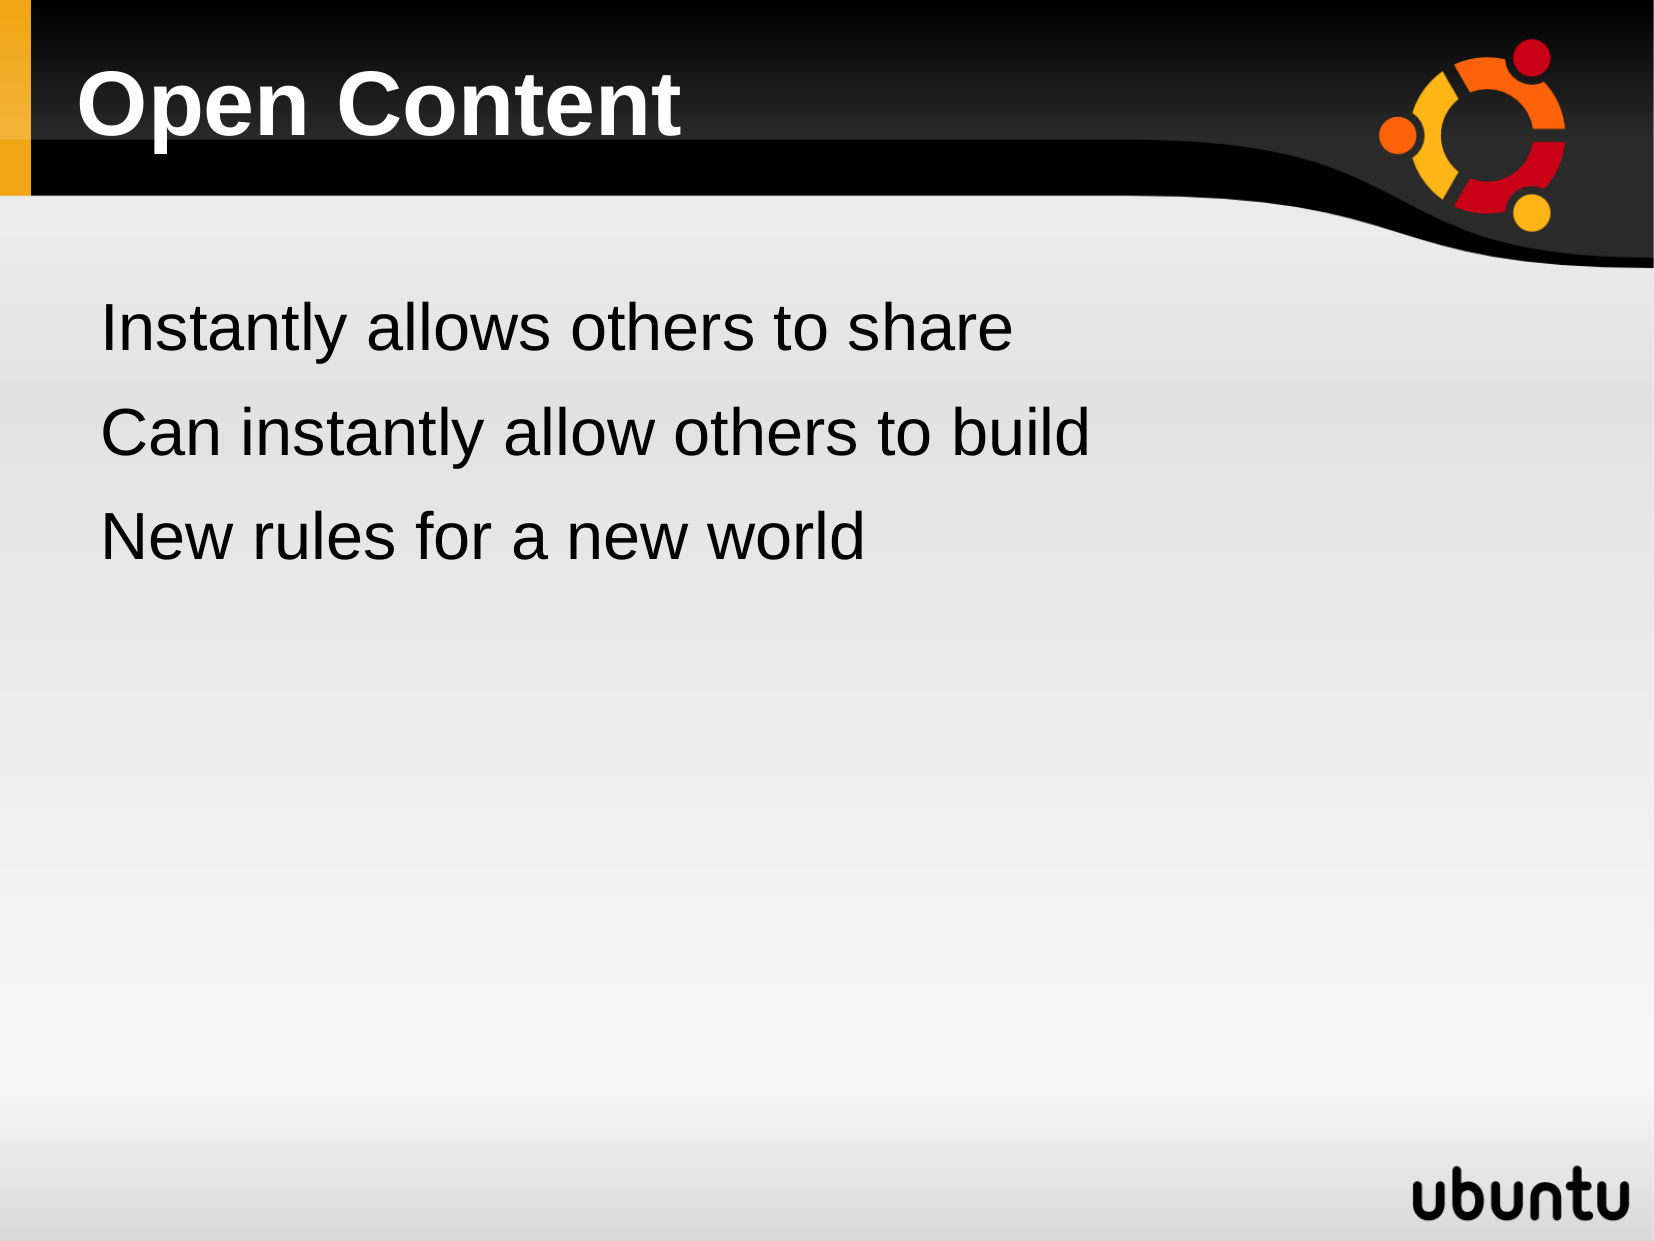

# Open Content
Instantly allows others to share
Can instantly allow others to build
New rules for a new world